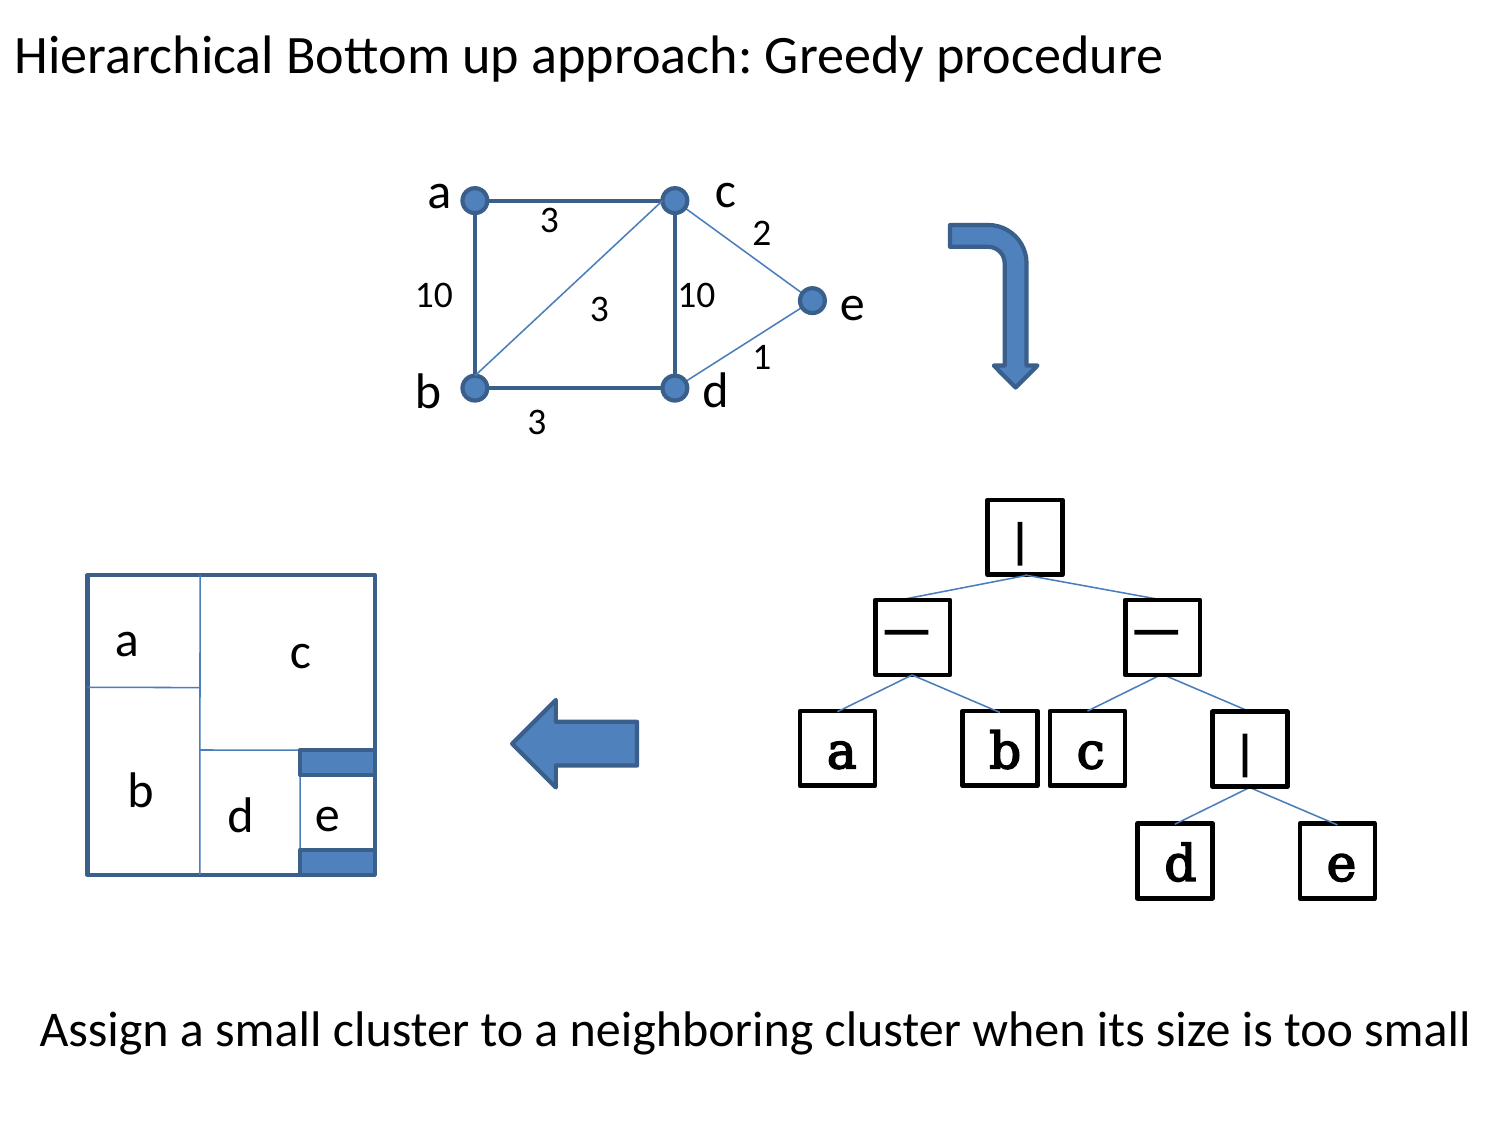

Hierarchical Bottom up approach: Greedy procedure
c
a
3
2
10
10
e
3
1
d
b
3
 |
a
 |
 |
c
 a
 b
 c
 |
b
e
d
 d
 e
Assign a small cluster to a neighboring cluster when its size is too small